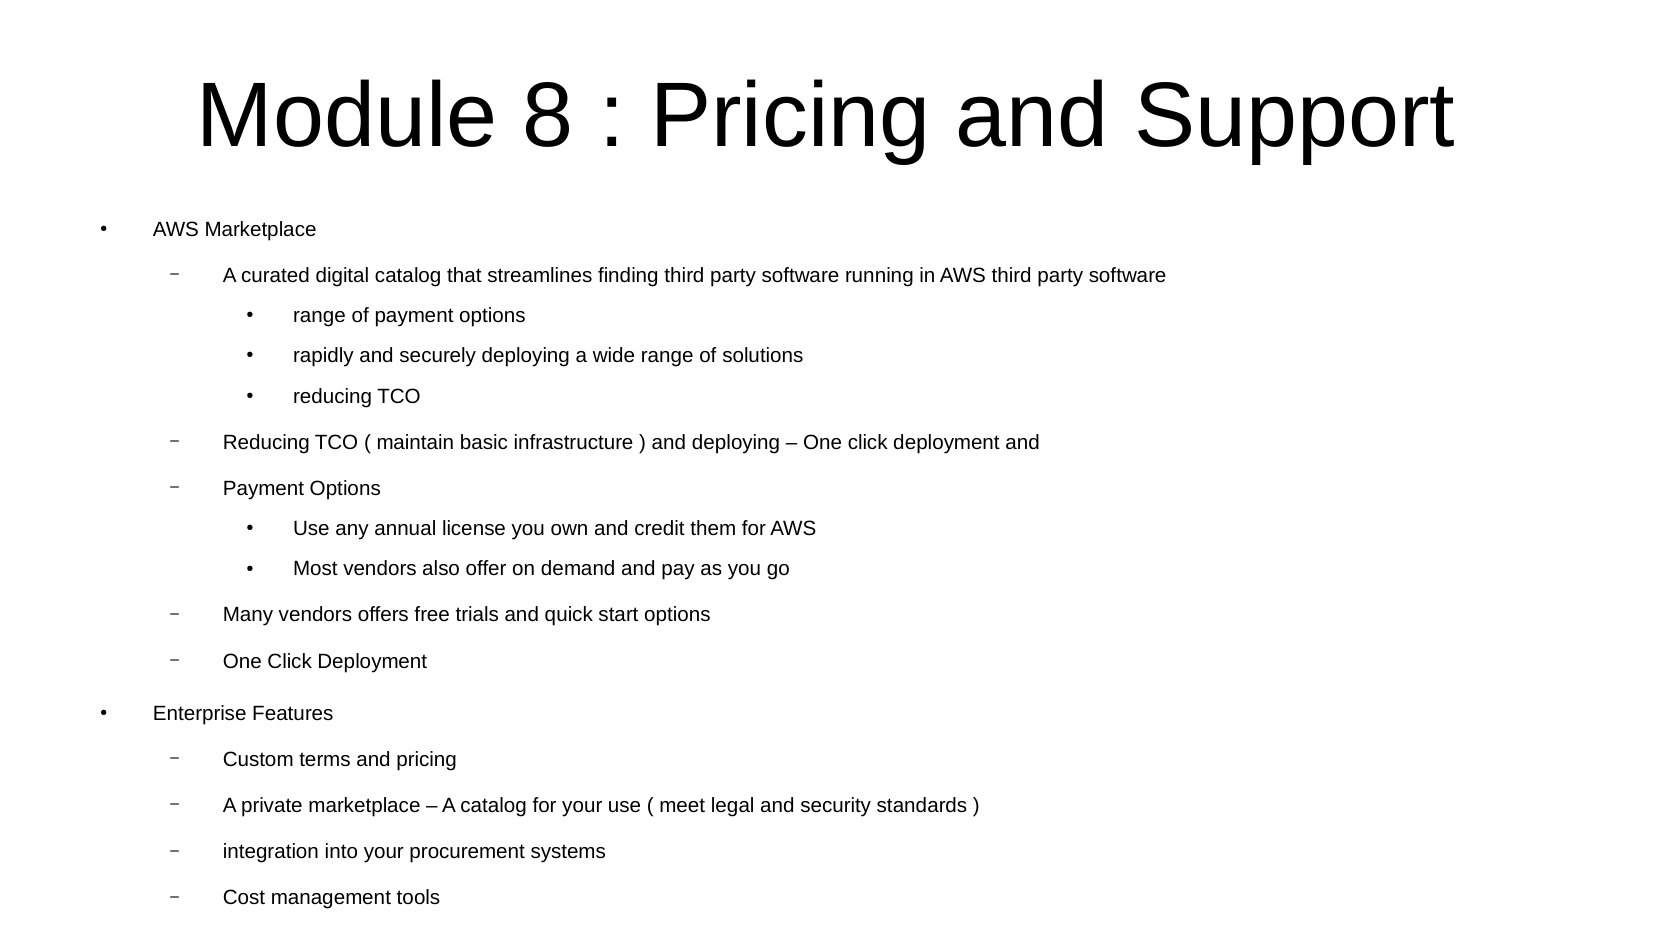

# Module 8 : Pricing and Support
AWS Marketplace
A curated digital catalog that streamlines finding third party software running in AWS third party software
range of payment options
rapidly and securely deploying a wide range of solutions
reducing TCO
Reducing TCO ( maintain basic infrastructure ) and deploying – One click deployment and
Payment Options
Use any annual license you own and credit them for AWS
Most vendors also offer on demand and pay as you go
Many vendors offers free trials and quick start options
One Click Deployment
Enterprise Features
Custom terms and pricing
A private marketplace – A catalog for your use ( meet legal and security standards )
integration into your procurement systems
Cost management tools